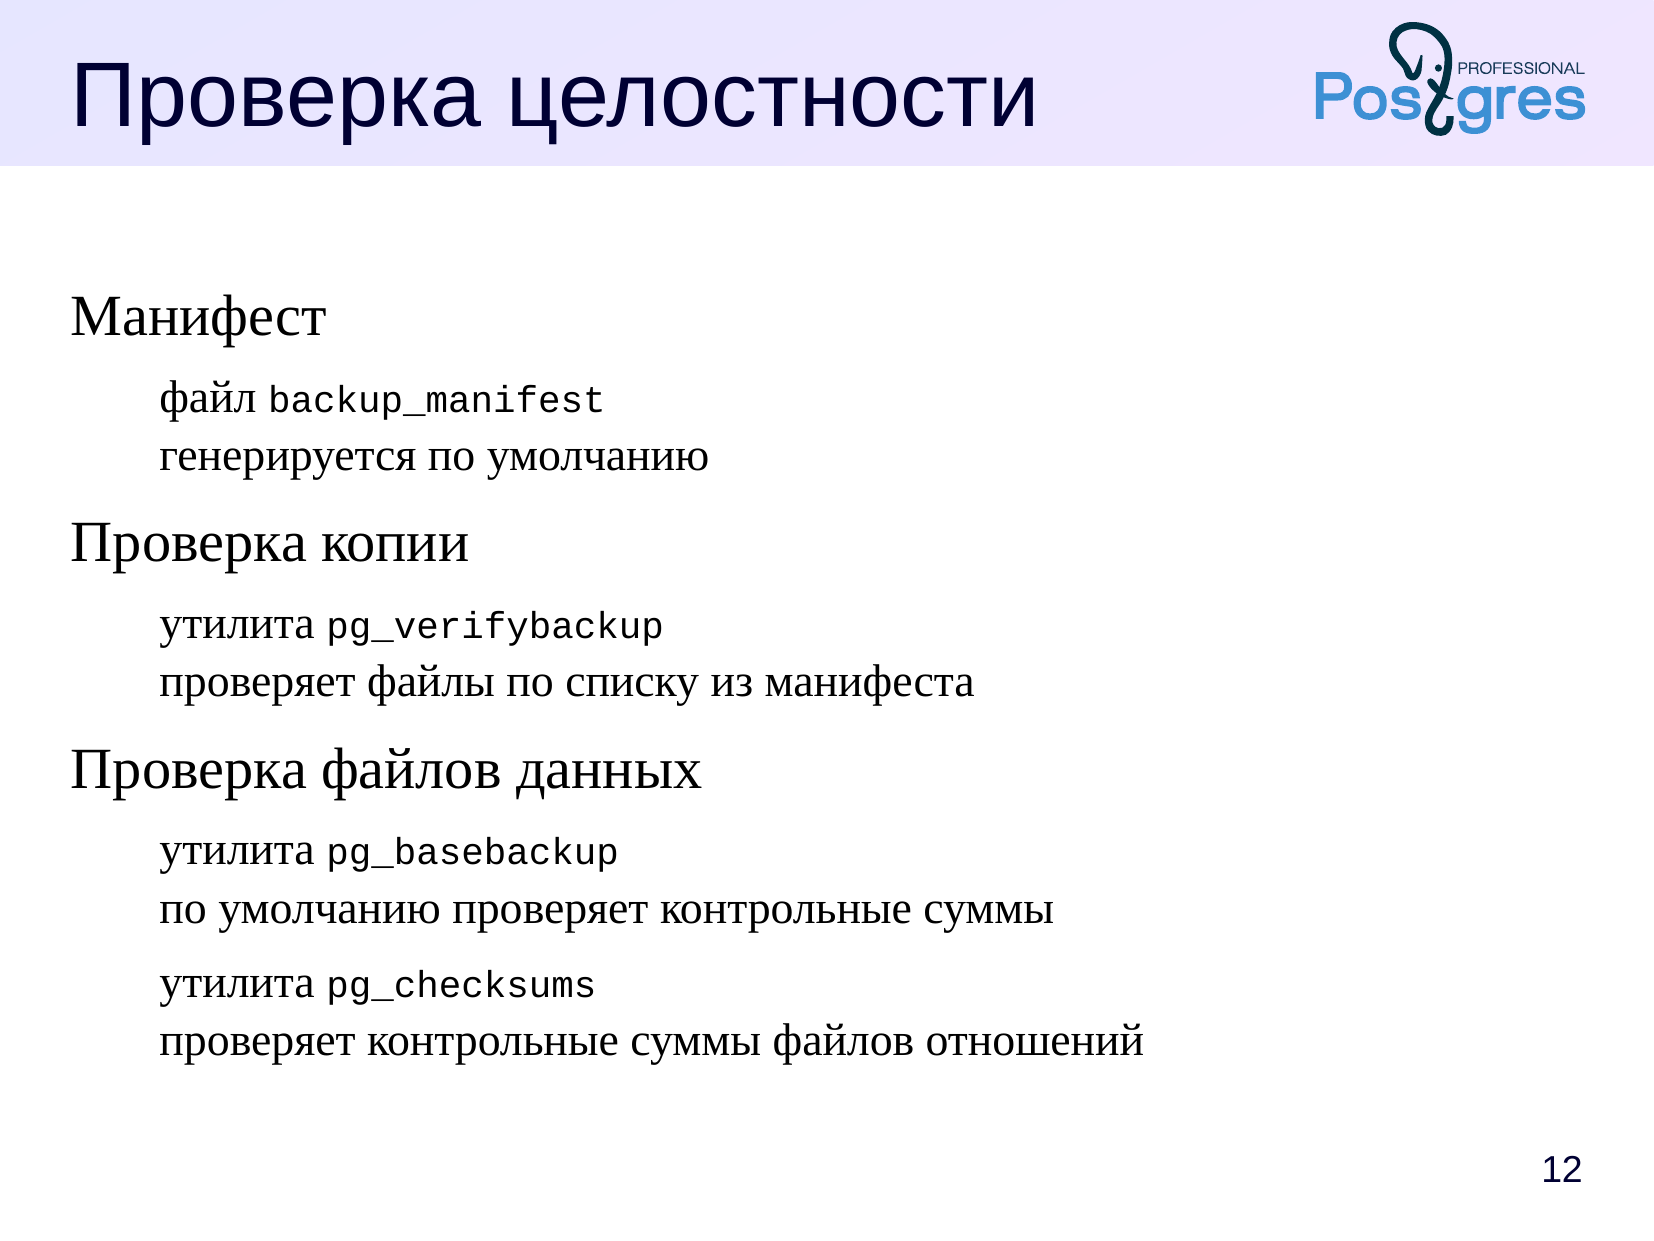

# Проверка целостности
Манифест
файл backup_manifest
генерируется по умолчанию
Проверка копии
утилита pg_verifybackup
проверяет файлы по списку из манифеста
Проверка файлов данных
утилита pg_basebackup
по умолчанию проверяет контрольные суммы
утилита pg_checksums
проверяет контрольные суммы файлов отношений